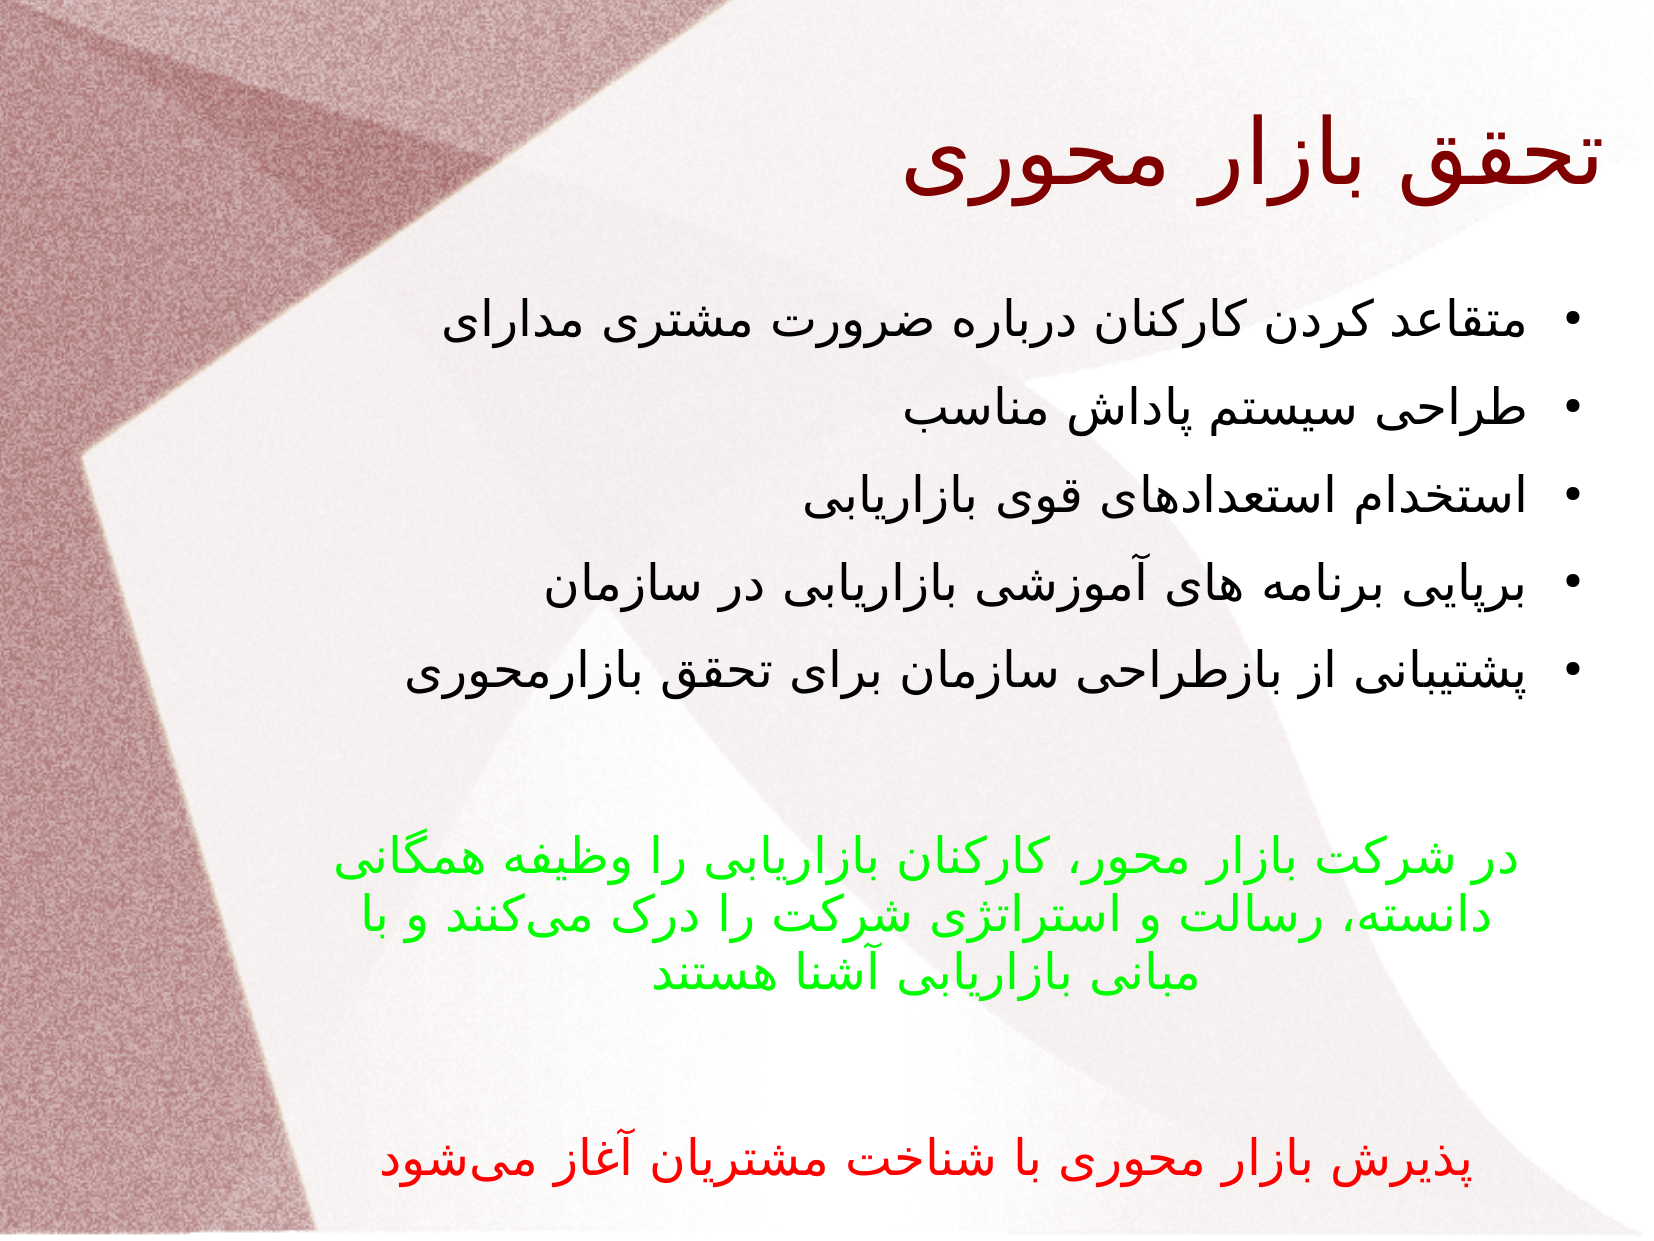

# تحقق بازار محوری
متقاعد کردن کارکنان درباره ضرورت مشتری مدارای
طراحی سیستم پاداش مناسب
استخدام استعدادهای قوی بازاریابی
برپایی برنامه های آموزشی بازاریابی در سازمان
پشتیبانی از بازطراحی سازمان برای تحقق بازارمحوری
در شرکت بازار محور، کارکنان بازاریابی را وظیفه همگانی دانسته، رسالت و استراتژی شرکت را درک می‌کنند و با مبانی بازاریابی آشنا هستند
پذیرش بازار محوری با شناخت مشتریان آغاز می‌شود